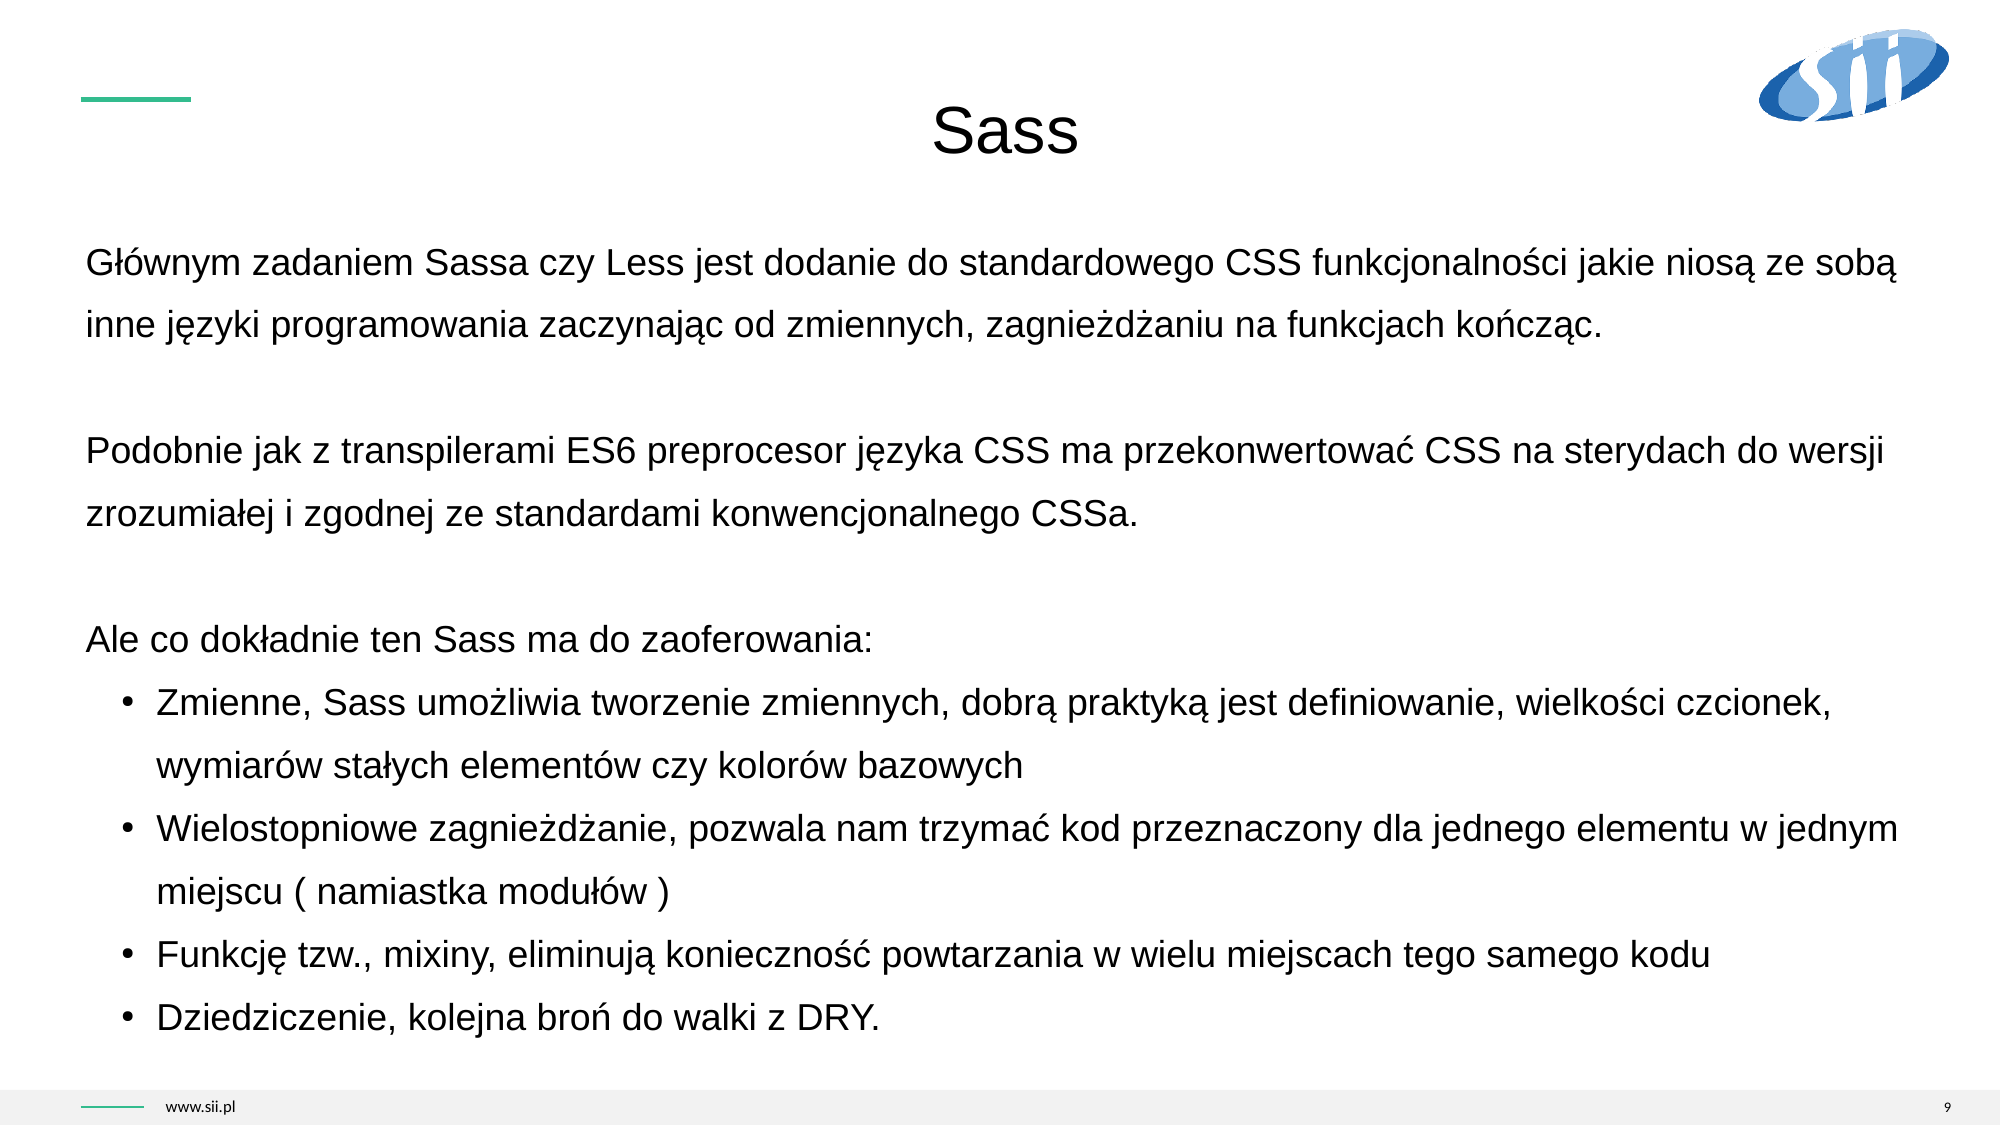

#
Sass
Głównym zadaniem Sassa czy Less jest dodanie do standardowego CSS funkcjonalności jakie niosą ze sobą inne języki programowania zaczynając od zmiennych, zagnieżdżaniu na funkcjach kończąc.
Podobnie jak z transpilerami ES6 preprocesor języka CSS ma przekonwertować CSS na sterydach do wersji zrozumiałej i zgodnej ze standardami konwencjonalnego CSSa.
Ale co dokładnie ten Sass ma do zaoferowania:
Zmienne, Sass umożliwia tworzenie zmiennych, dobrą praktyką jest definiowanie, wielkości czcionek, wymiarów stałych elementów czy kolorów bazowych
Wielostopniowe zagnieżdżanie, pozwala nam trzymać kod przeznaczony dla jednego elementu w jednym miejscu ( namiastka modułów )
Funkcję tzw., mixiny, eliminują konieczność powtarzania w wielu miejscach tego samego kodu
Dziedziczenie, kolejna broń do walki z DRY.